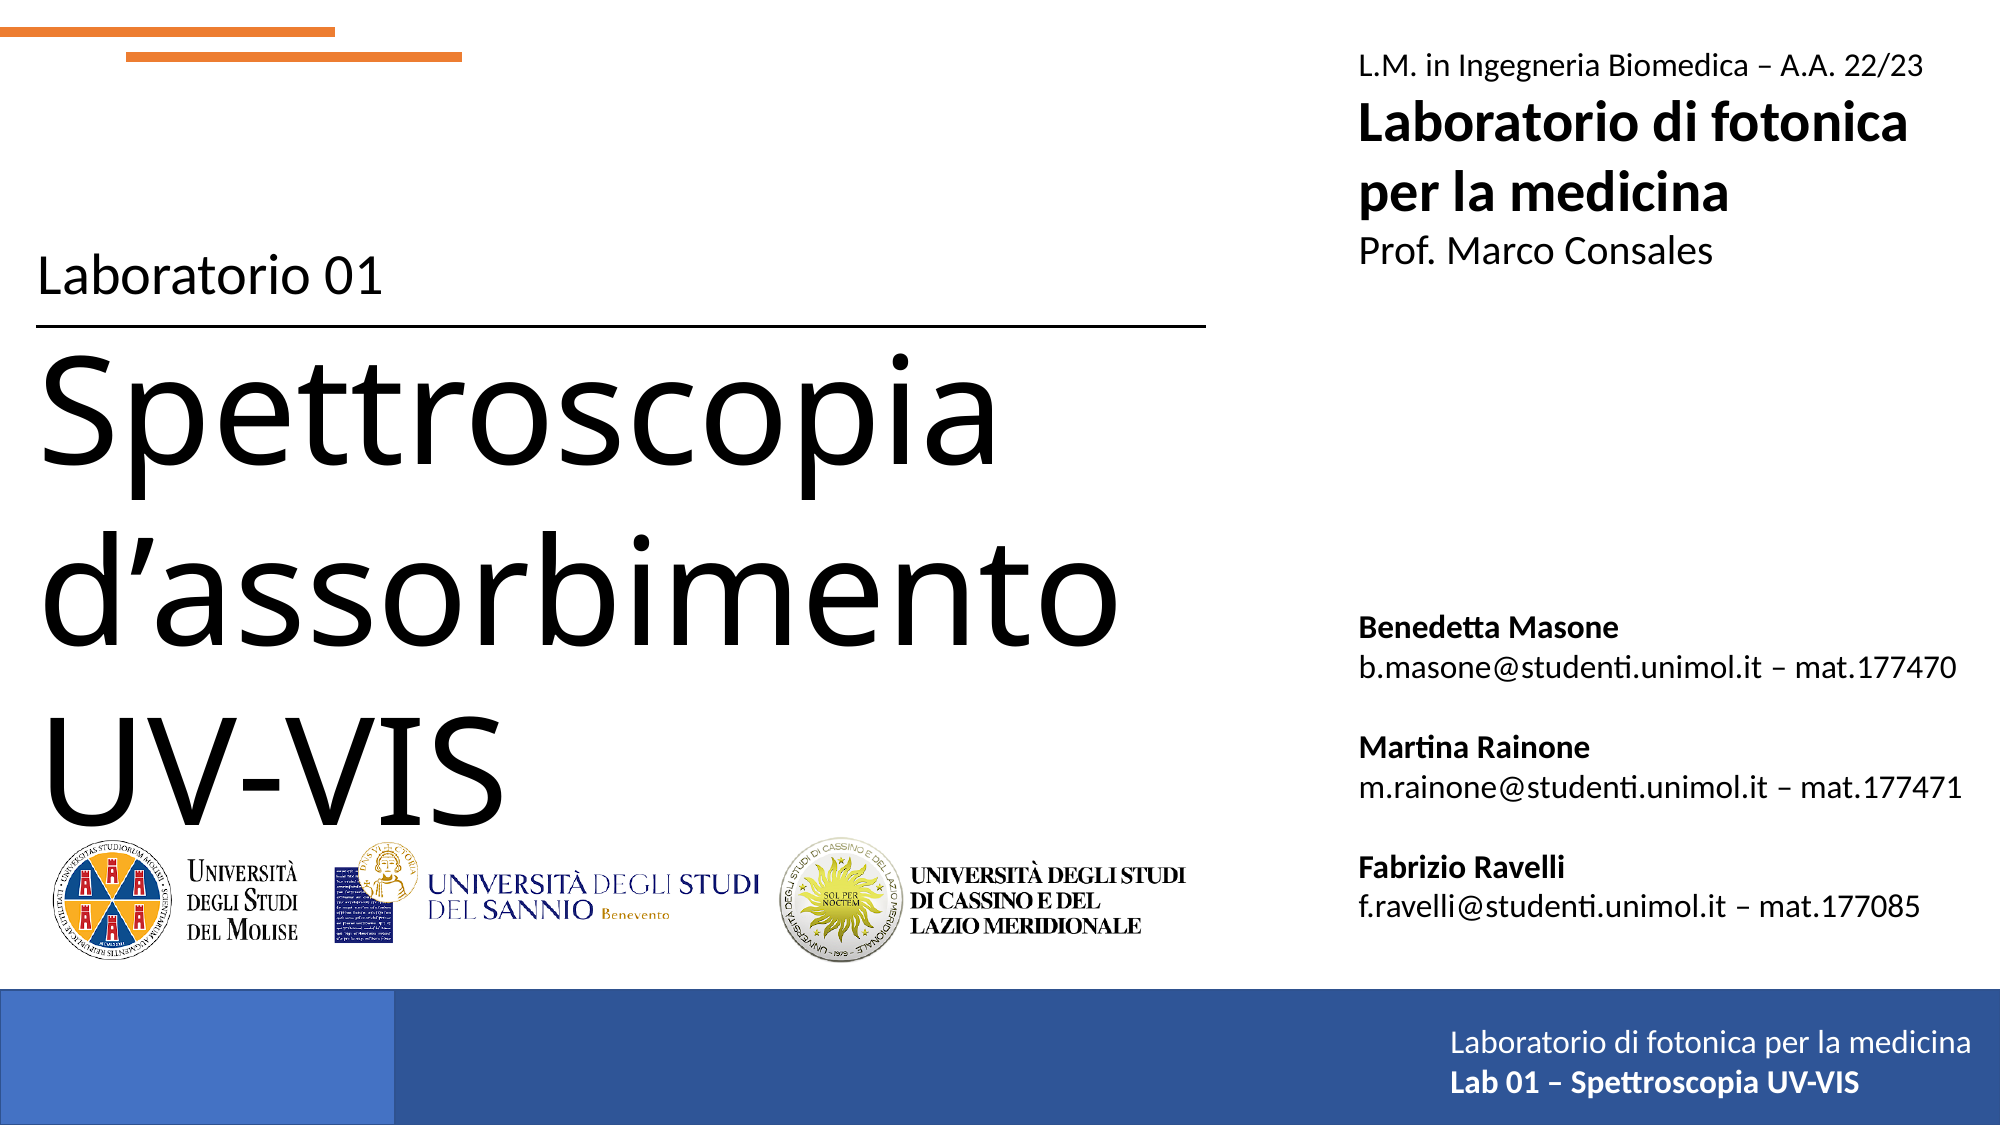

L.M. in Ingegneria Biomedica – A.A. 22/23
Laboratorio di fotonica per la medicina
Prof. Marco Consales
Laboratorio 01
Spettroscopia d’assorbimento UV-VIS
Benedetta Masone
b.masone@studenti.unimol.it – mat.177470
Martina Rainone
m.rainone@studenti.unimol.it – mat.177471
Fabrizio Ravelli
f.ravelli@studenti.unimol.it – mat.177085
Laboratorio di fotonica per la medicina
Lab 01 – Spettroscopia UV-VIS